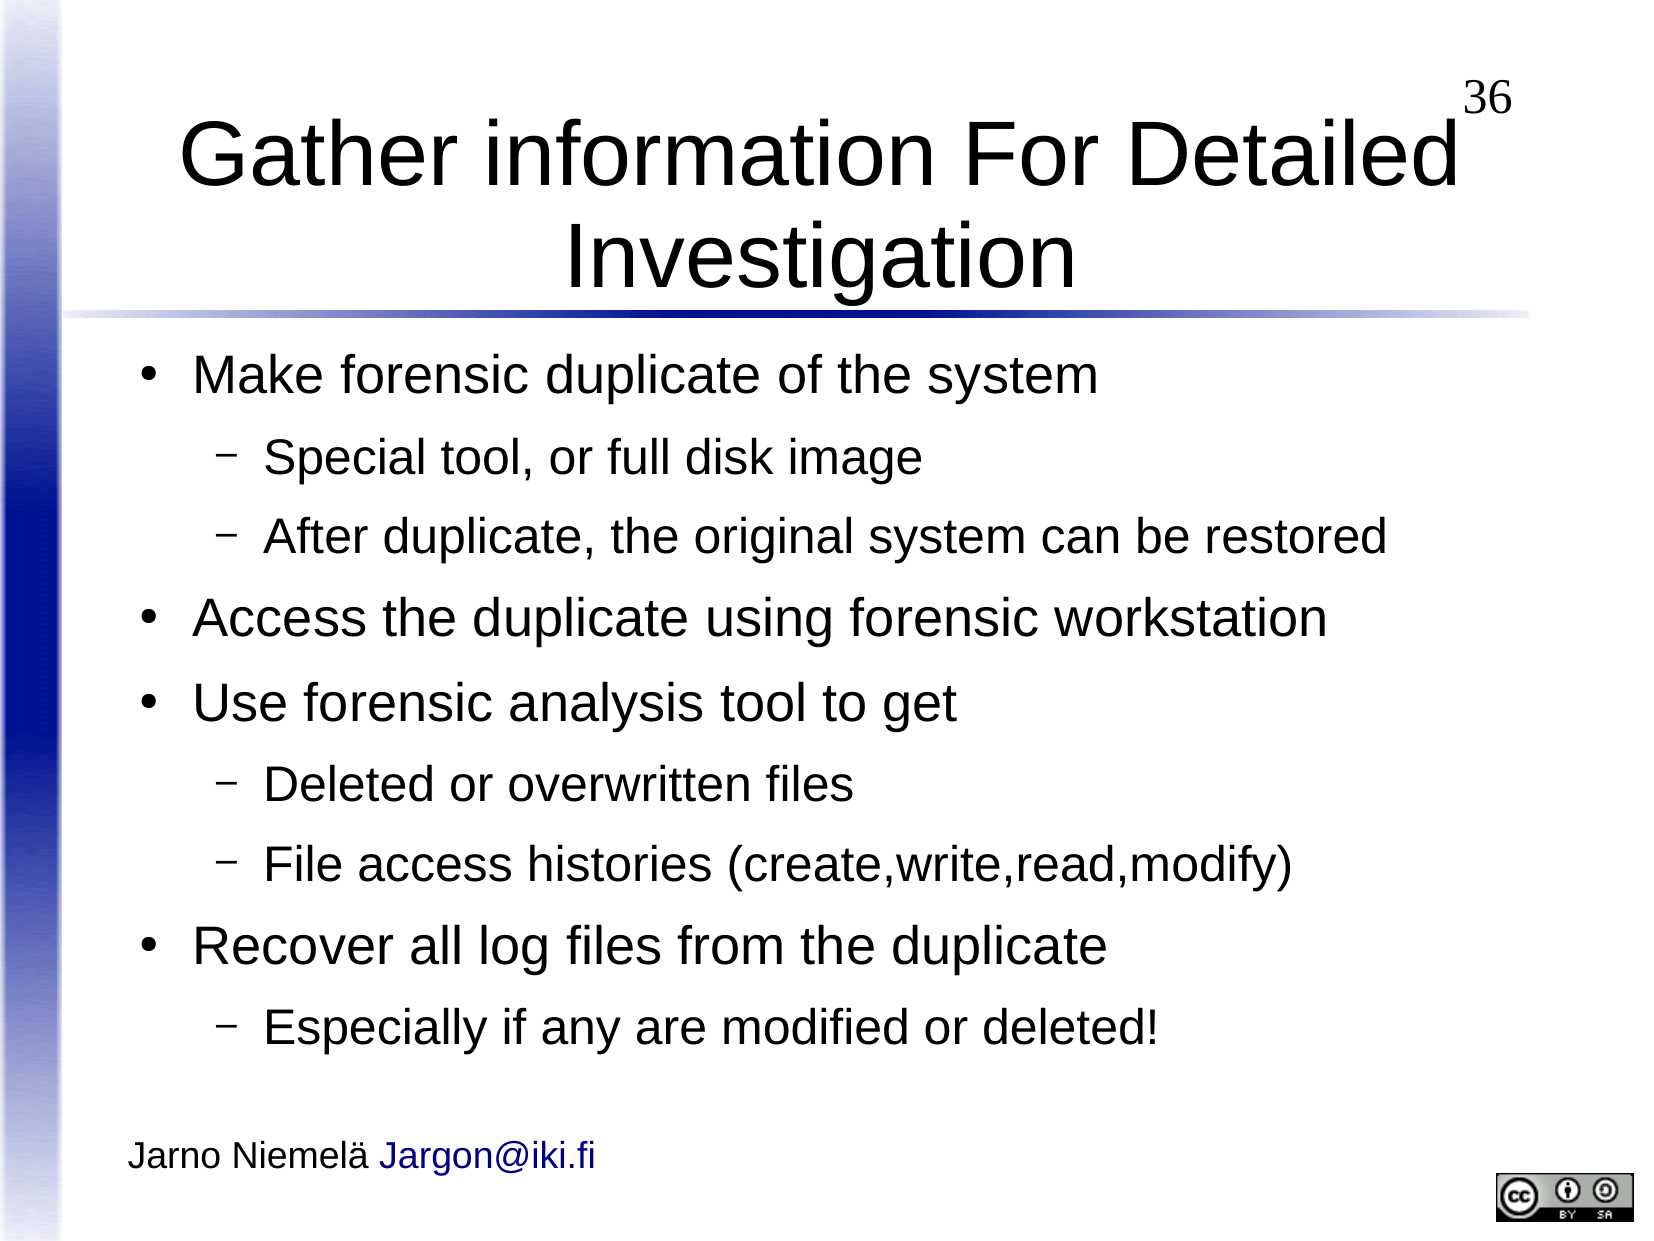

# Gather information For Detailed Investigation
Make forensic duplicate of the system
Special tool, or full disk image
After duplicate, the original system can be restored
Access the duplicate using forensic workstation
Use forensic analysis tool to get
Deleted or overwritten files
File access histories (create,write,read,modify)
Recover all log files from the duplicate
Especially if any are modified or deleted!